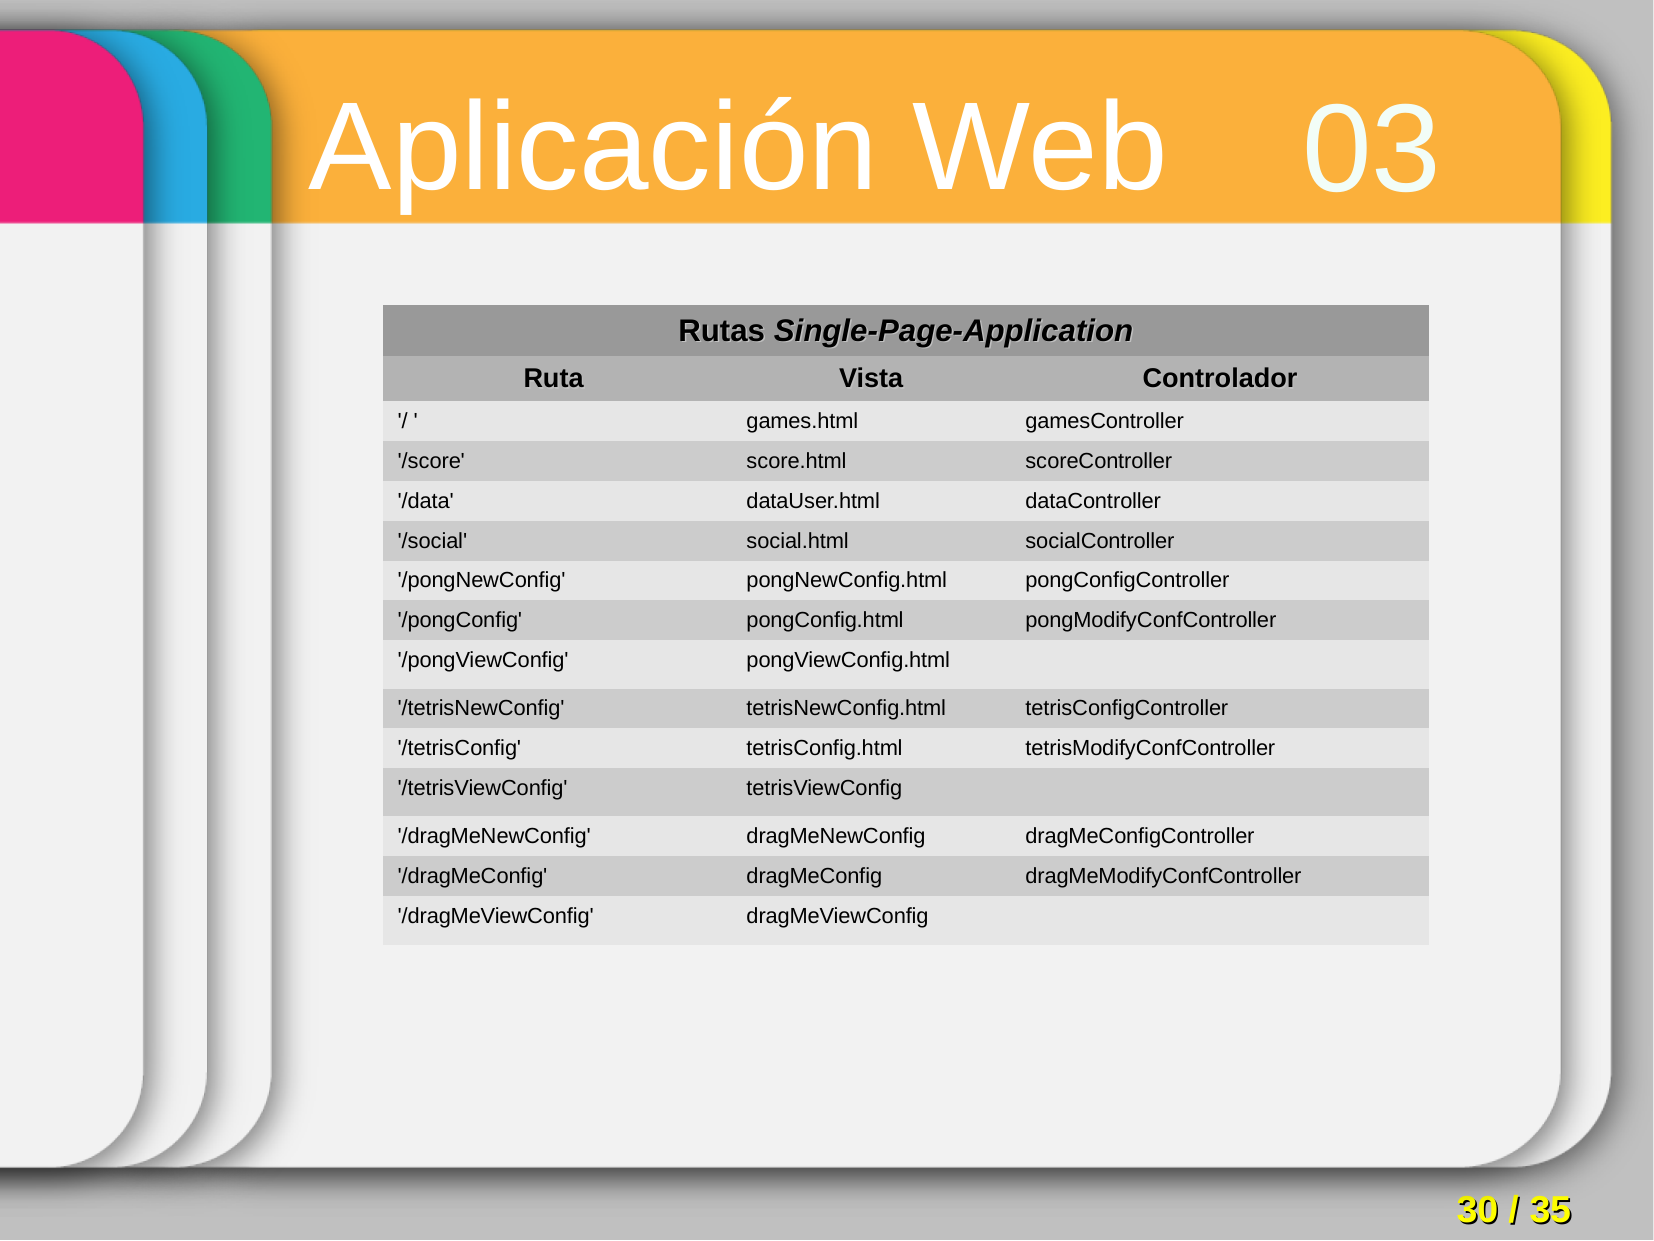

03
# Aplicación Web
| Rutas Single-Page-Application | | |
| --- | --- | --- |
| Ruta | Vista | Controlador |
| '/ ' | games.html | gamesController |
| '/score' | score.html | scoreController |
| '/data' | dataUser.html | dataController |
| '/social' | social.html | socialController |
| '/pongNewConfig' | pongNewConfig.html | pongConfigController |
| '/pongConfig' | pongConfig.html | pongModifyConfController |
| '/pongViewConfig' | pongViewConfig.html | |
| '/tetrisNewConfig' | tetrisNewConfig.html | tetrisConfigController |
| '/tetrisConfig' | tetrisConfig.html | tetrisModifyConfController |
| '/tetrisViewConfig' | tetrisViewConfig | |
| '/dragMeNewConfig' | dragMeNewConfig | dragMeConfigController |
| '/dragMeConfig' | dragMeConfig | dragMeModifyConfController |
| '/dragMeViewConfig' | dragMeViewConfig | |